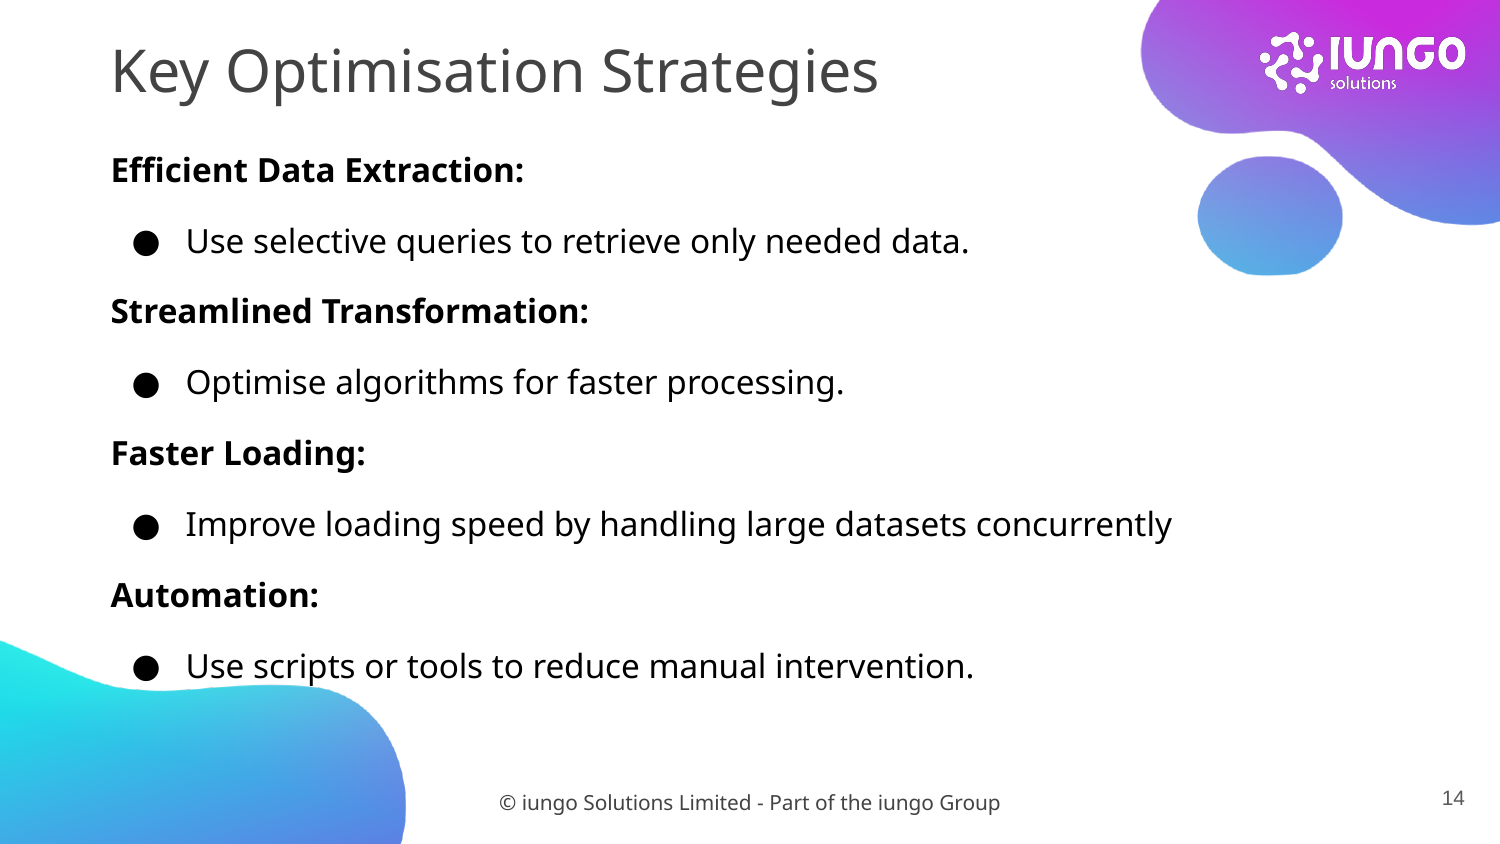

# Key Optimisation Strategies
Efficient Data Extraction:
Use selective queries to retrieve only needed data.
Streamlined Transformation:
Optimise algorithms for faster processing.
Faster Loading:
Improve loading speed by handling large datasets concurrently
Automation:
Use scripts or tools to reduce manual intervention.